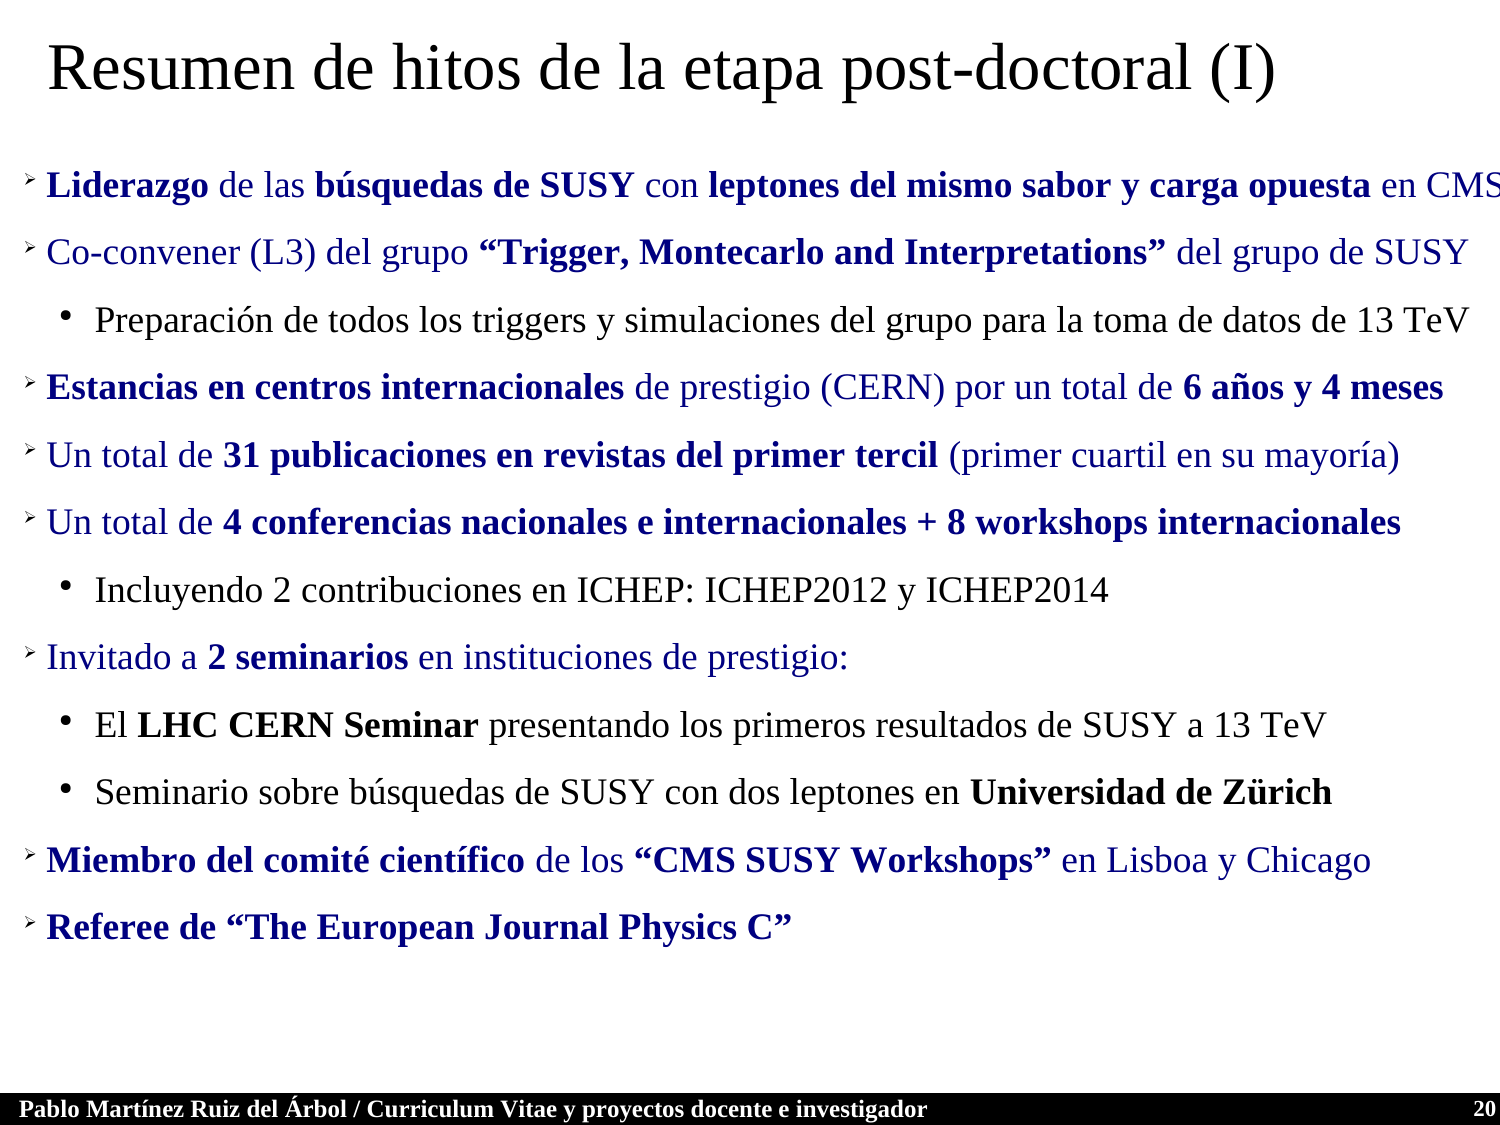

Resumen de hitos de la etapa post-doctoral (I)
 Liderazgo de las búsquedas de SUSY con leptones del mismo sabor y carga opuesta en CMS
 Co-convener (L3) del grupo “Trigger, Montecarlo and Interpretations” del grupo de SUSY
Preparación de todos los triggers y simulaciones del grupo para la toma de datos de 13 TeV
 Estancias en centros internacionales de prestigio (CERN) por un total de 6 años y 4 meses
 Un total de 31 publicaciones en revistas del primer tercil (primer cuartil en su mayoría)
 Un total de 4 conferencias nacionales e internacionales + 8 workshops internacionales
Incluyendo 2 contribuciones en ICHEP: ICHEP2012 y ICHEP2014
 Invitado a 2 seminarios en instituciones de prestigio:
El LHC CERN Seminar presentando los primeros resultados de SUSY a 13 TeV
Seminario sobre búsquedas de SUSY con dos leptones en Universidad de Zürich
 Miembro del comité científico de los “CMS SUSY Workshops” en Lisboa y Chicago
 Referee de “The European Journal Physics C”
20